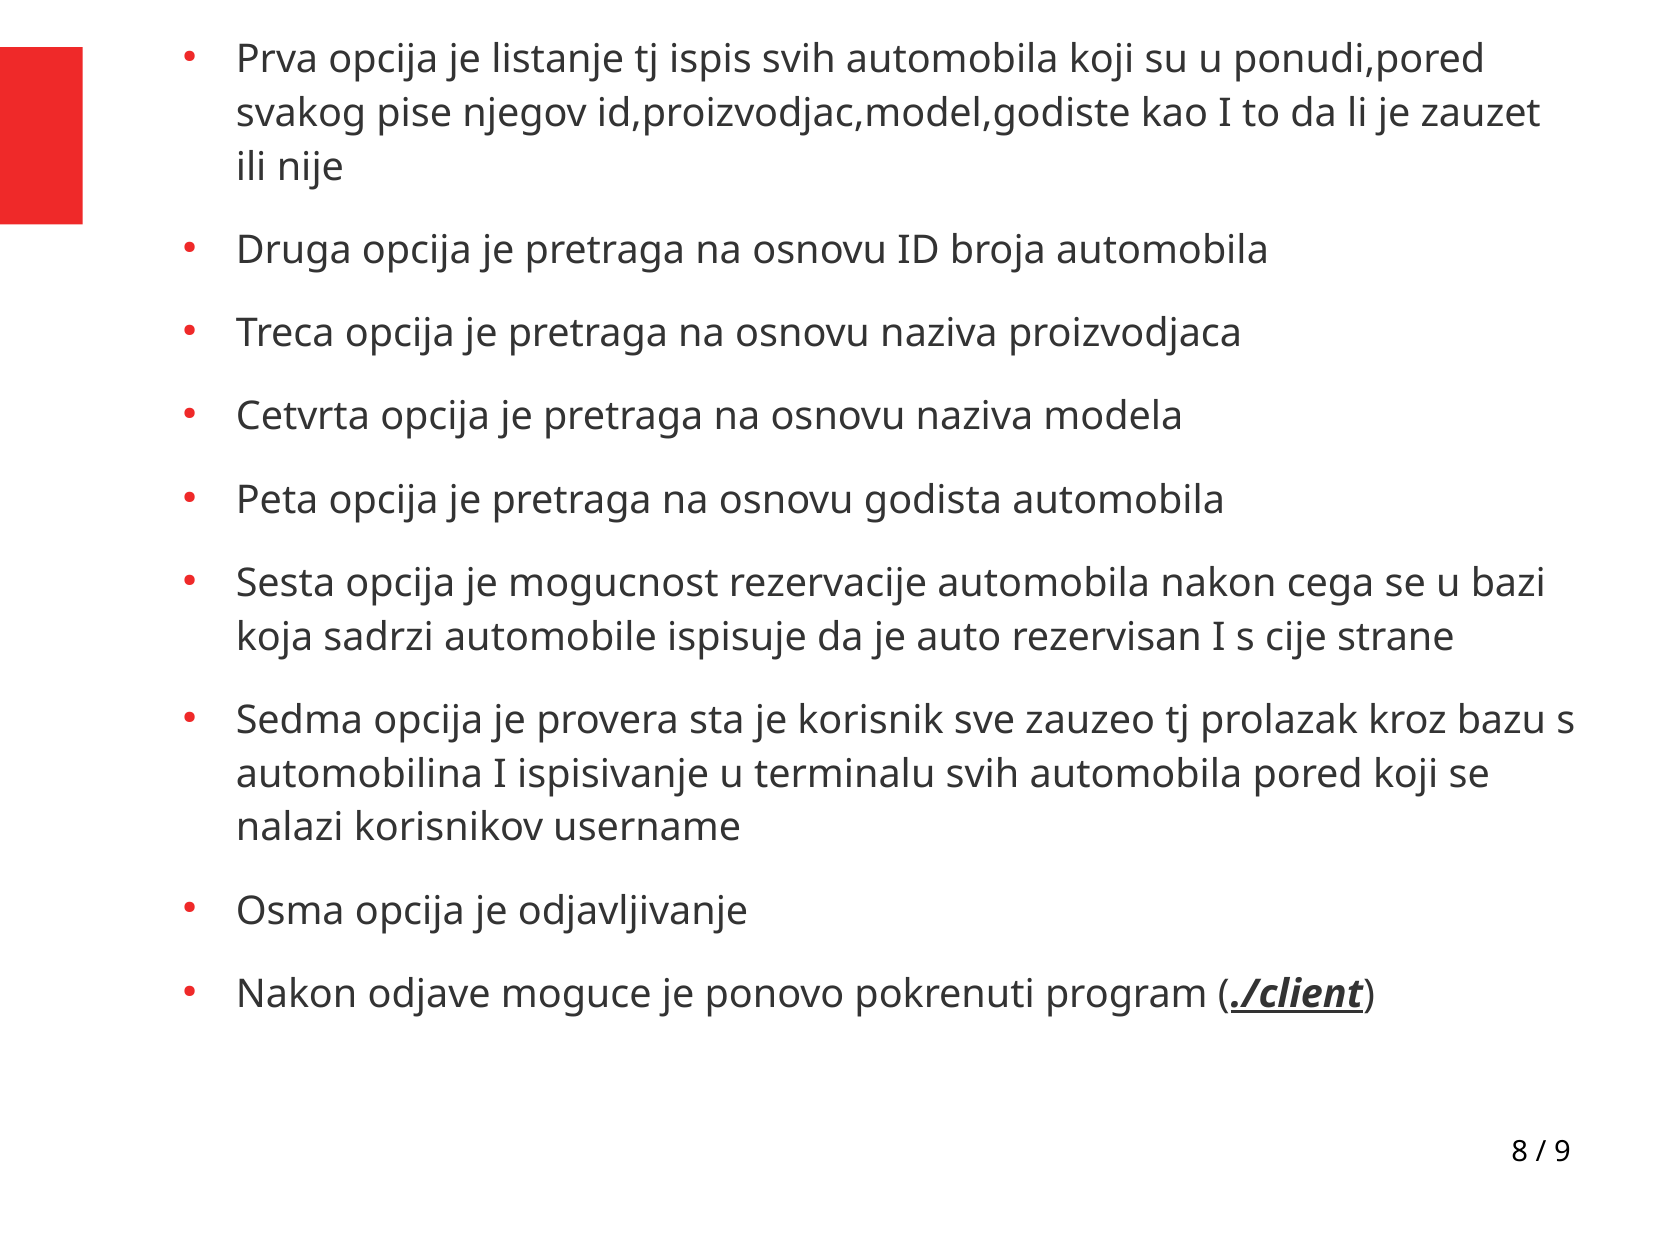

# Prva opcija je listanje tj ispis svih automobila koji su u ponudi,pored svakog pise njegov id,proizvodjac,model,godiste kao I to da li je zauzet ili nije
Druga opcija je pretraga na osnovu ID broja automobila
Treca opcija je pretraga na osnovu naziva proizvodjaca
Cetvrta opcija je pretraga na osnovu naziva modela
Peta opcija je pretraga na osnovu godista automobila
Sesta opcija je mogucnost rezervacije automobila nakon cega se u bazi koja sadrzi automobile ispisuje da je auto rezervisan I s cije strane
Sedma opcija je provera sta je korisnik sve zauzeo tj prolazak kroz bazu s automobilina I ispisivanje u terminalu svih automobila pored koji se nalazi korisnikov username
Osma opcija je odjavljivanje
Nakon odjave moguce je ponovo pokrenuti program (./client)
8